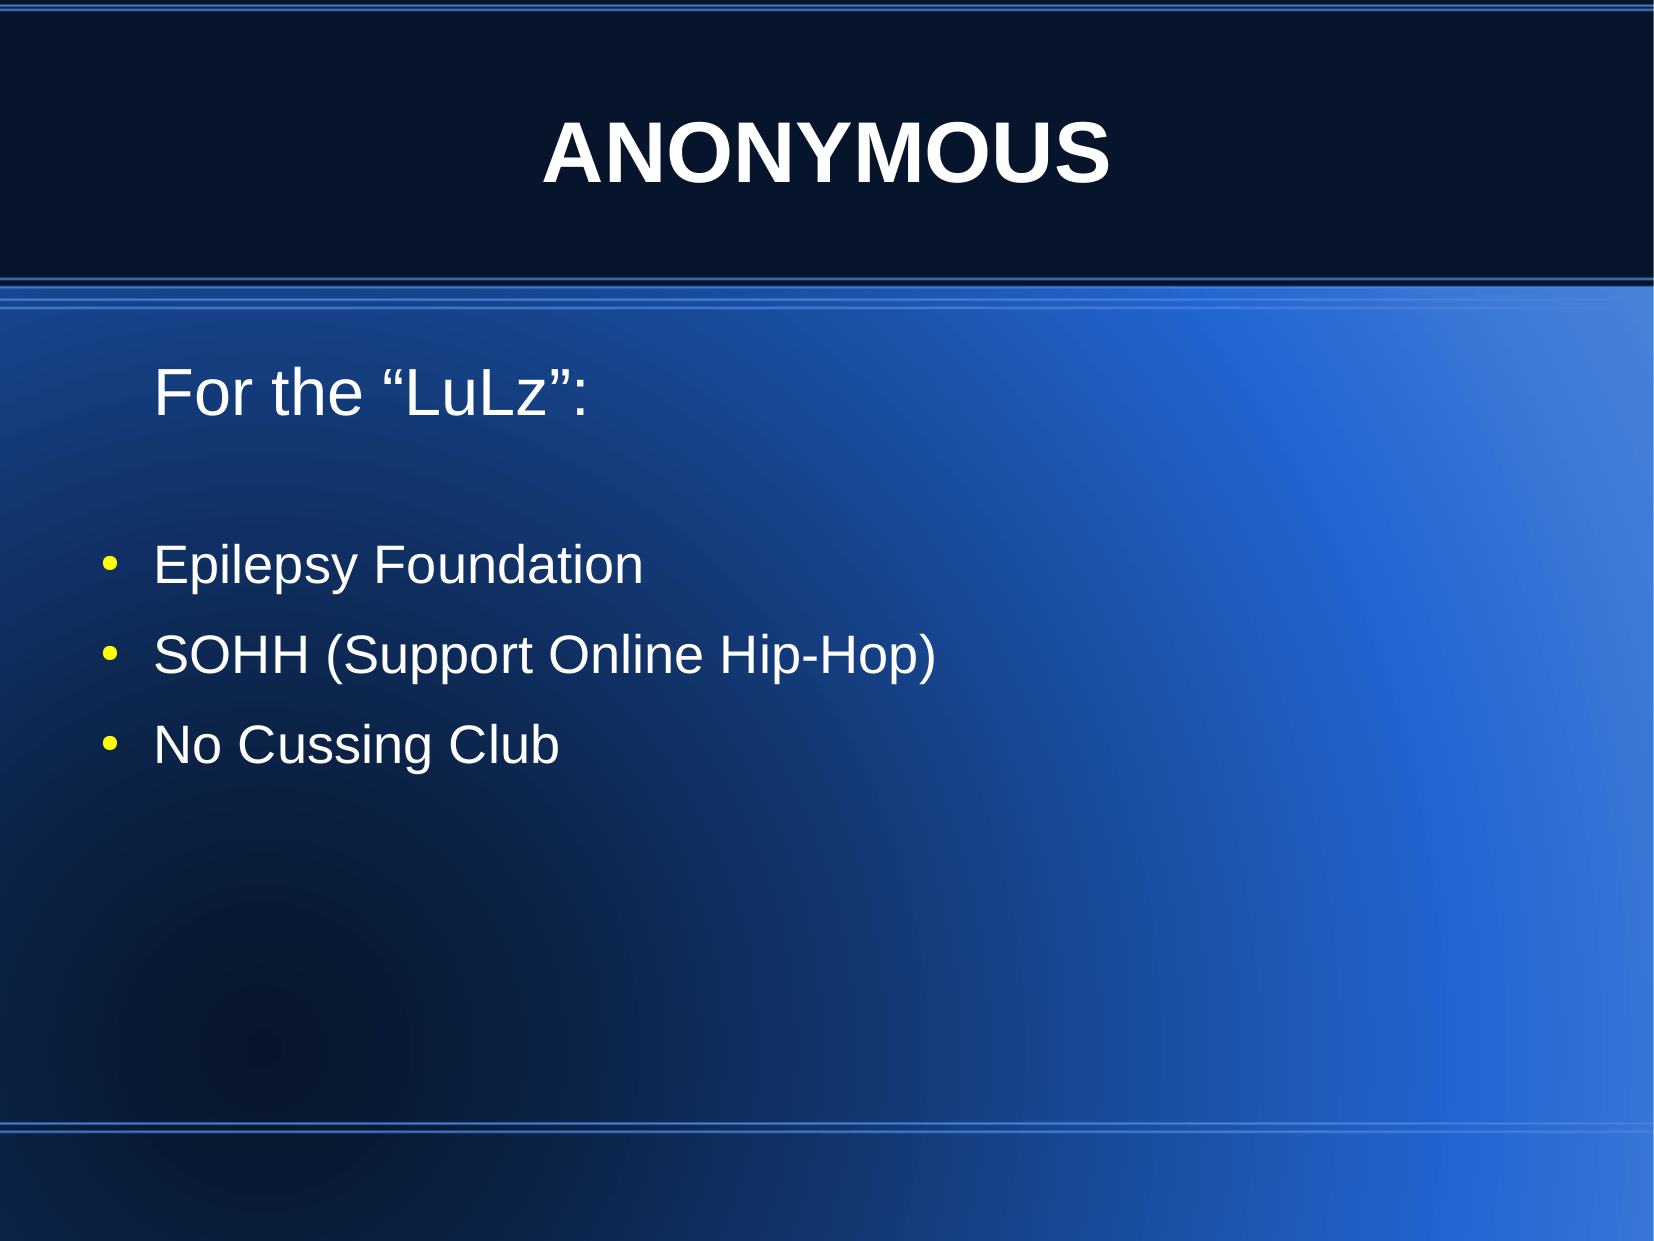

# ANONYMOUS
For the “LuLz”:
Epilepsy Foundation
SOHH (Support Online Hip-Hop)
No Cussing Club